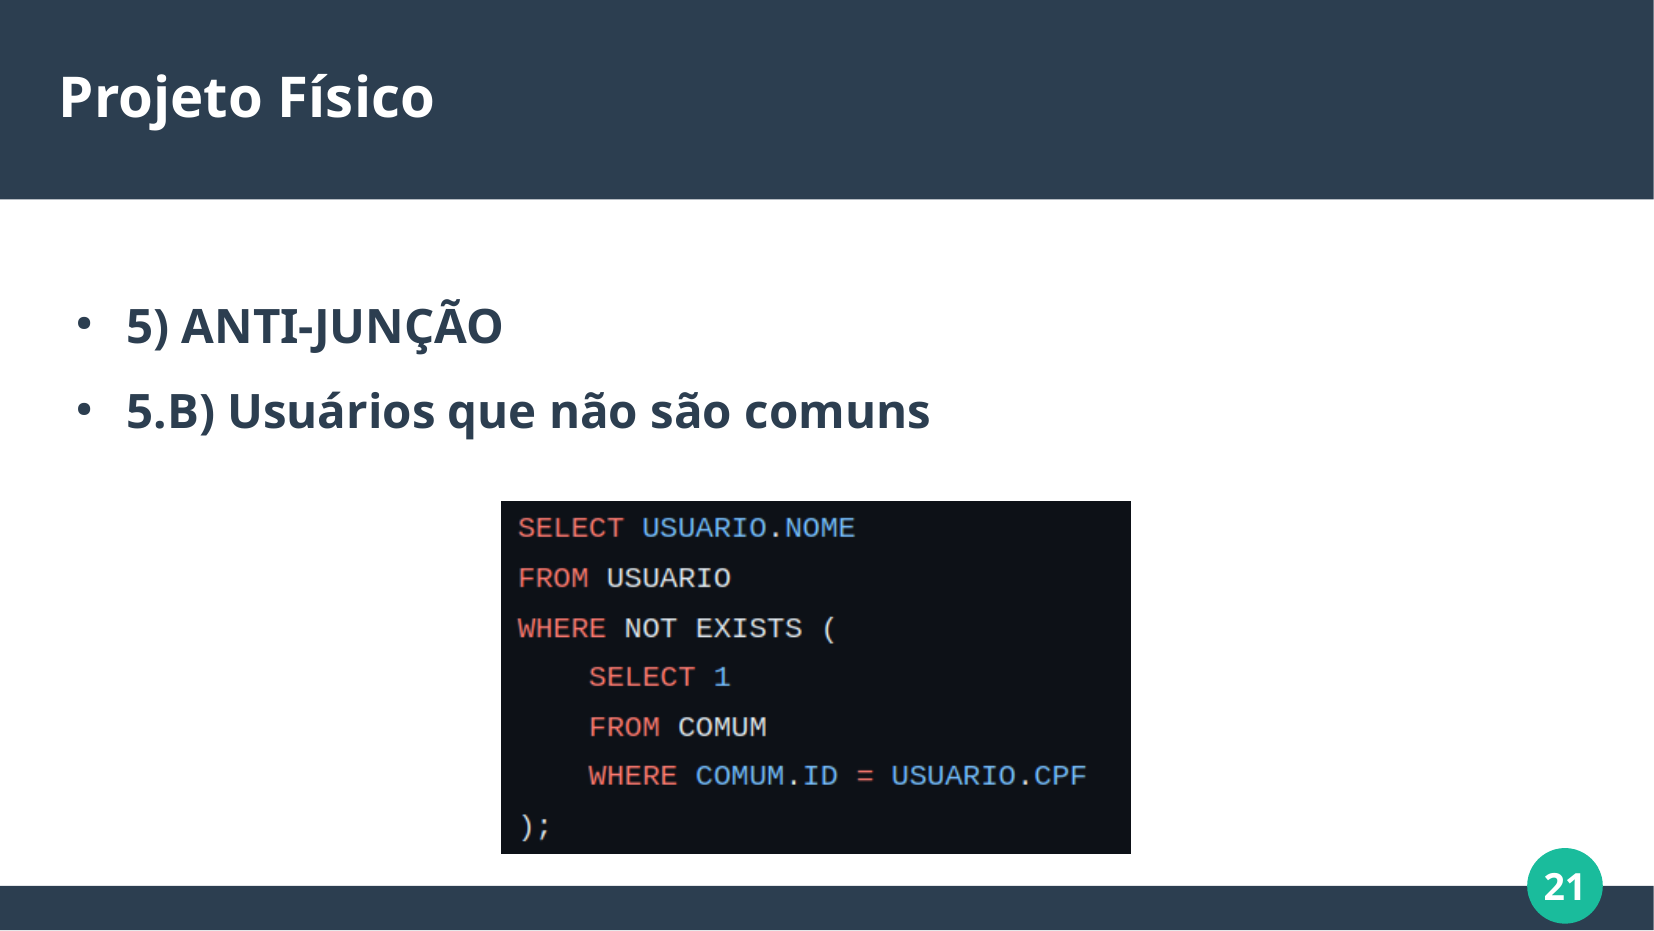

# Projeto Físico
5) ANTI-JUNÇÃO
5.B) Usuários que não são comuns